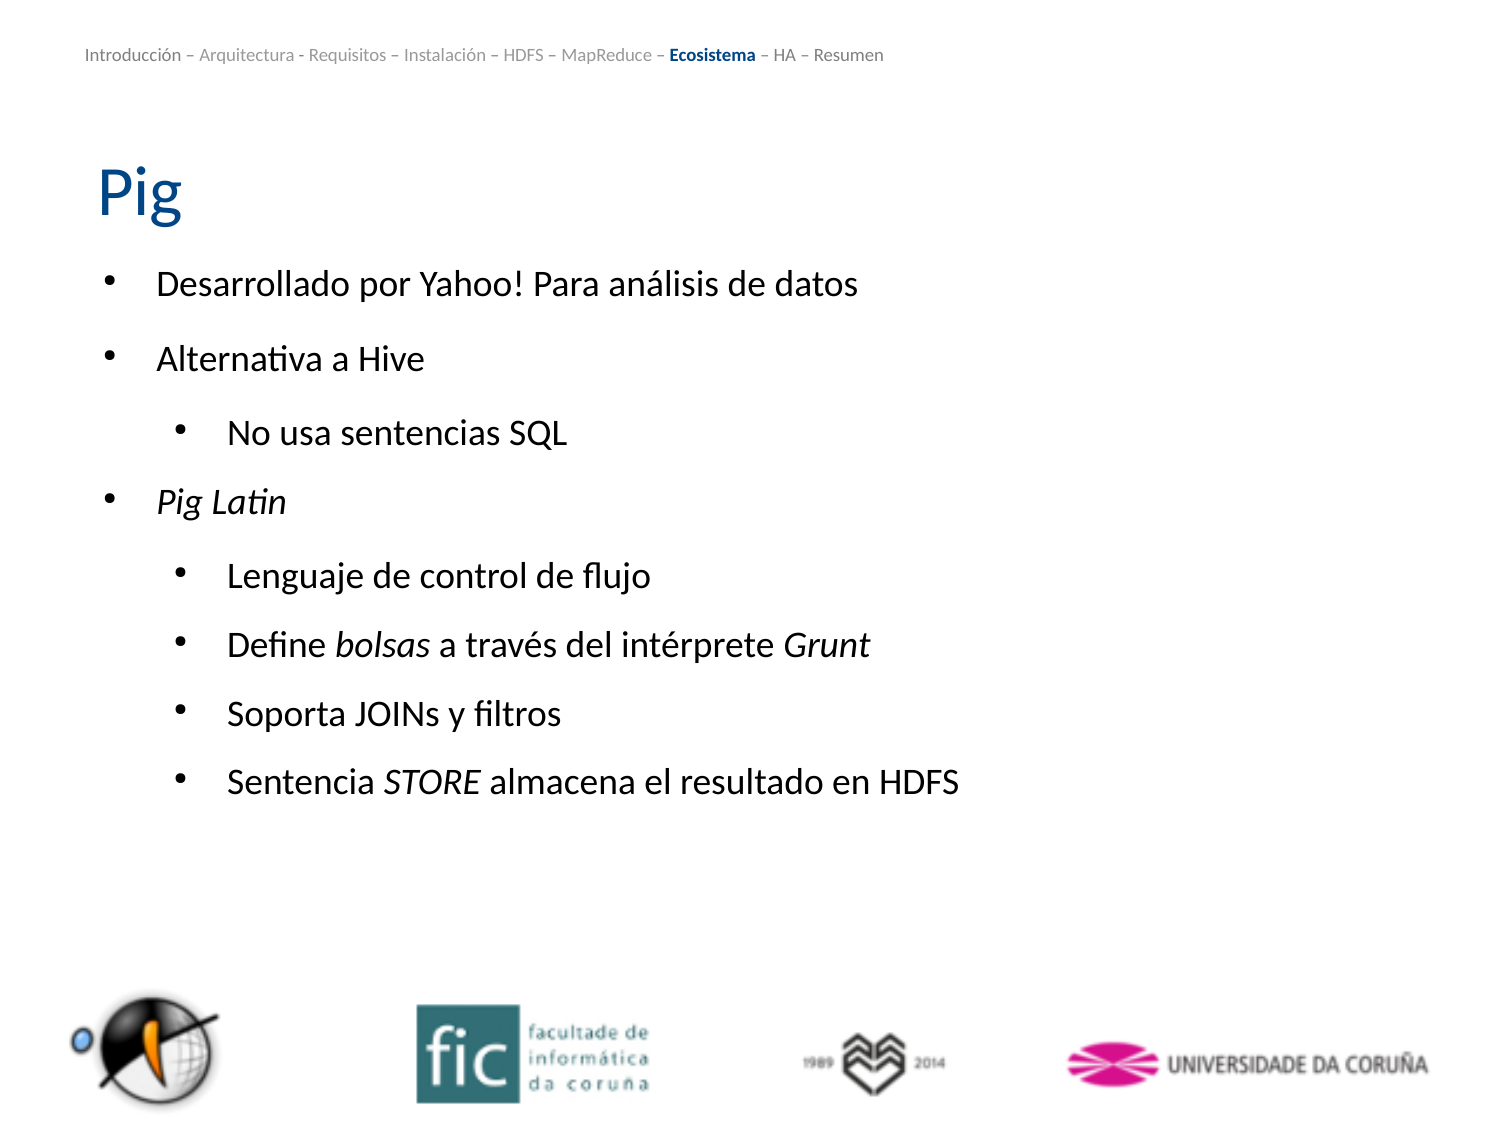

Introducción – Arquitectura - Requisitos – Instalación – HDFS – MapReduce – Ecosistema – HA – Resumen
# Pig
Desarrollado por Yahoo! Para análisis de datos
Alternativa a Hive
No usa sentencias SQL
Pig Latin
Lenguaje de control de flujo
Define bolsas a través del intérprete Grunt
Soporta JOINs y filtros
Sentencia STORE almacena el resultado en HDFS